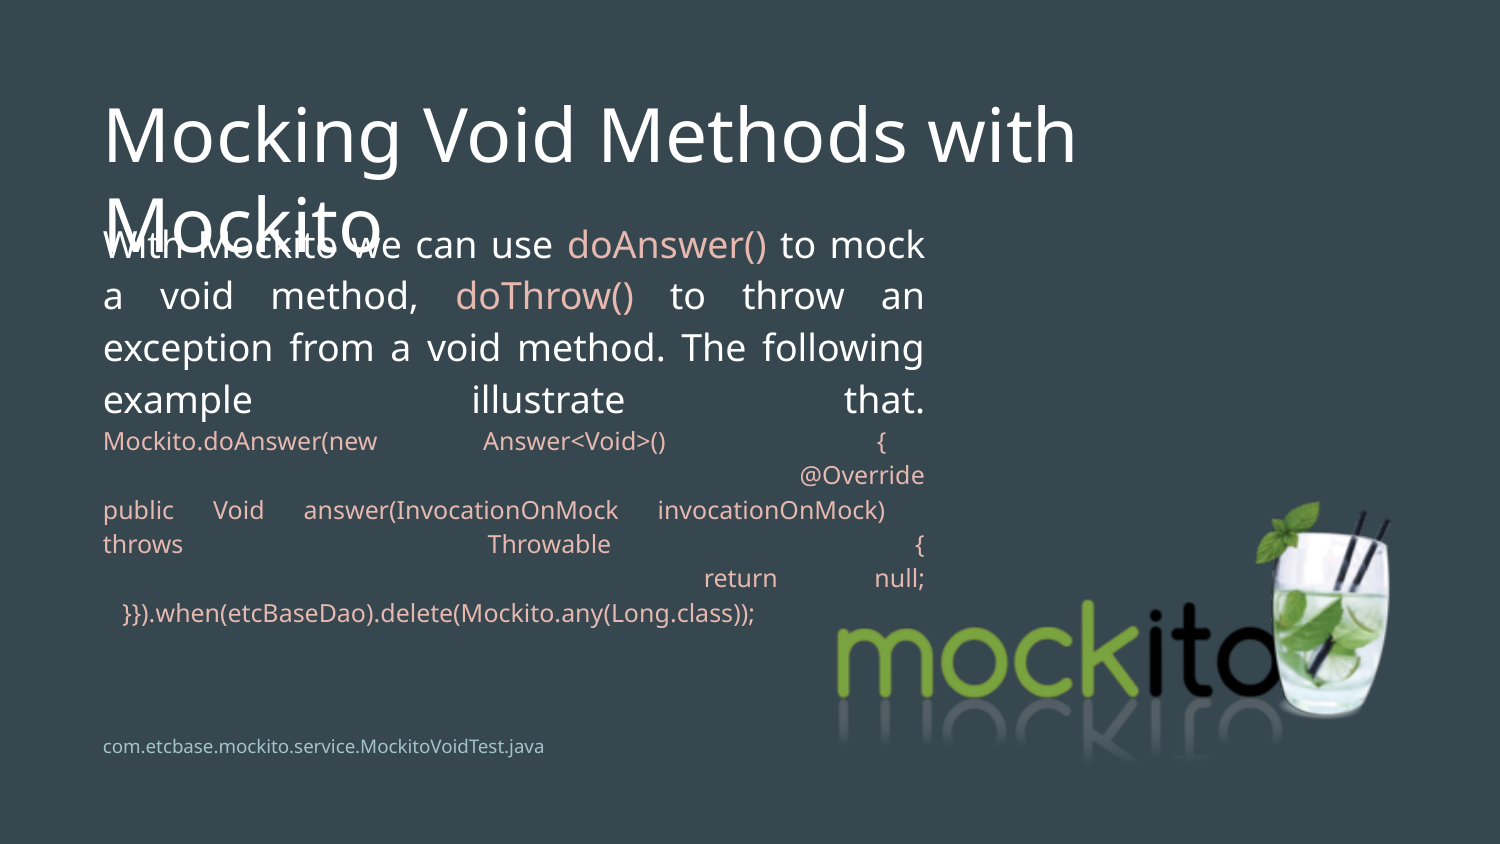

# Mocking Void Methods with Mockito
With Mockito we can use doAnswer() to mock a void method, doThrow() to throw an exception from a void method. The following example illustrate that.
Mockito.doAnswer(new Answer<Void>() {
 @Override
public Void answer(InvocationOnMock invocationOnMock)
throws Throwable {
 		return null;
 }}).when(etcBaseDao).delete(Mockito.any(Long.class));
com.etcbase.mockito.service.MockitoVoidTest.java